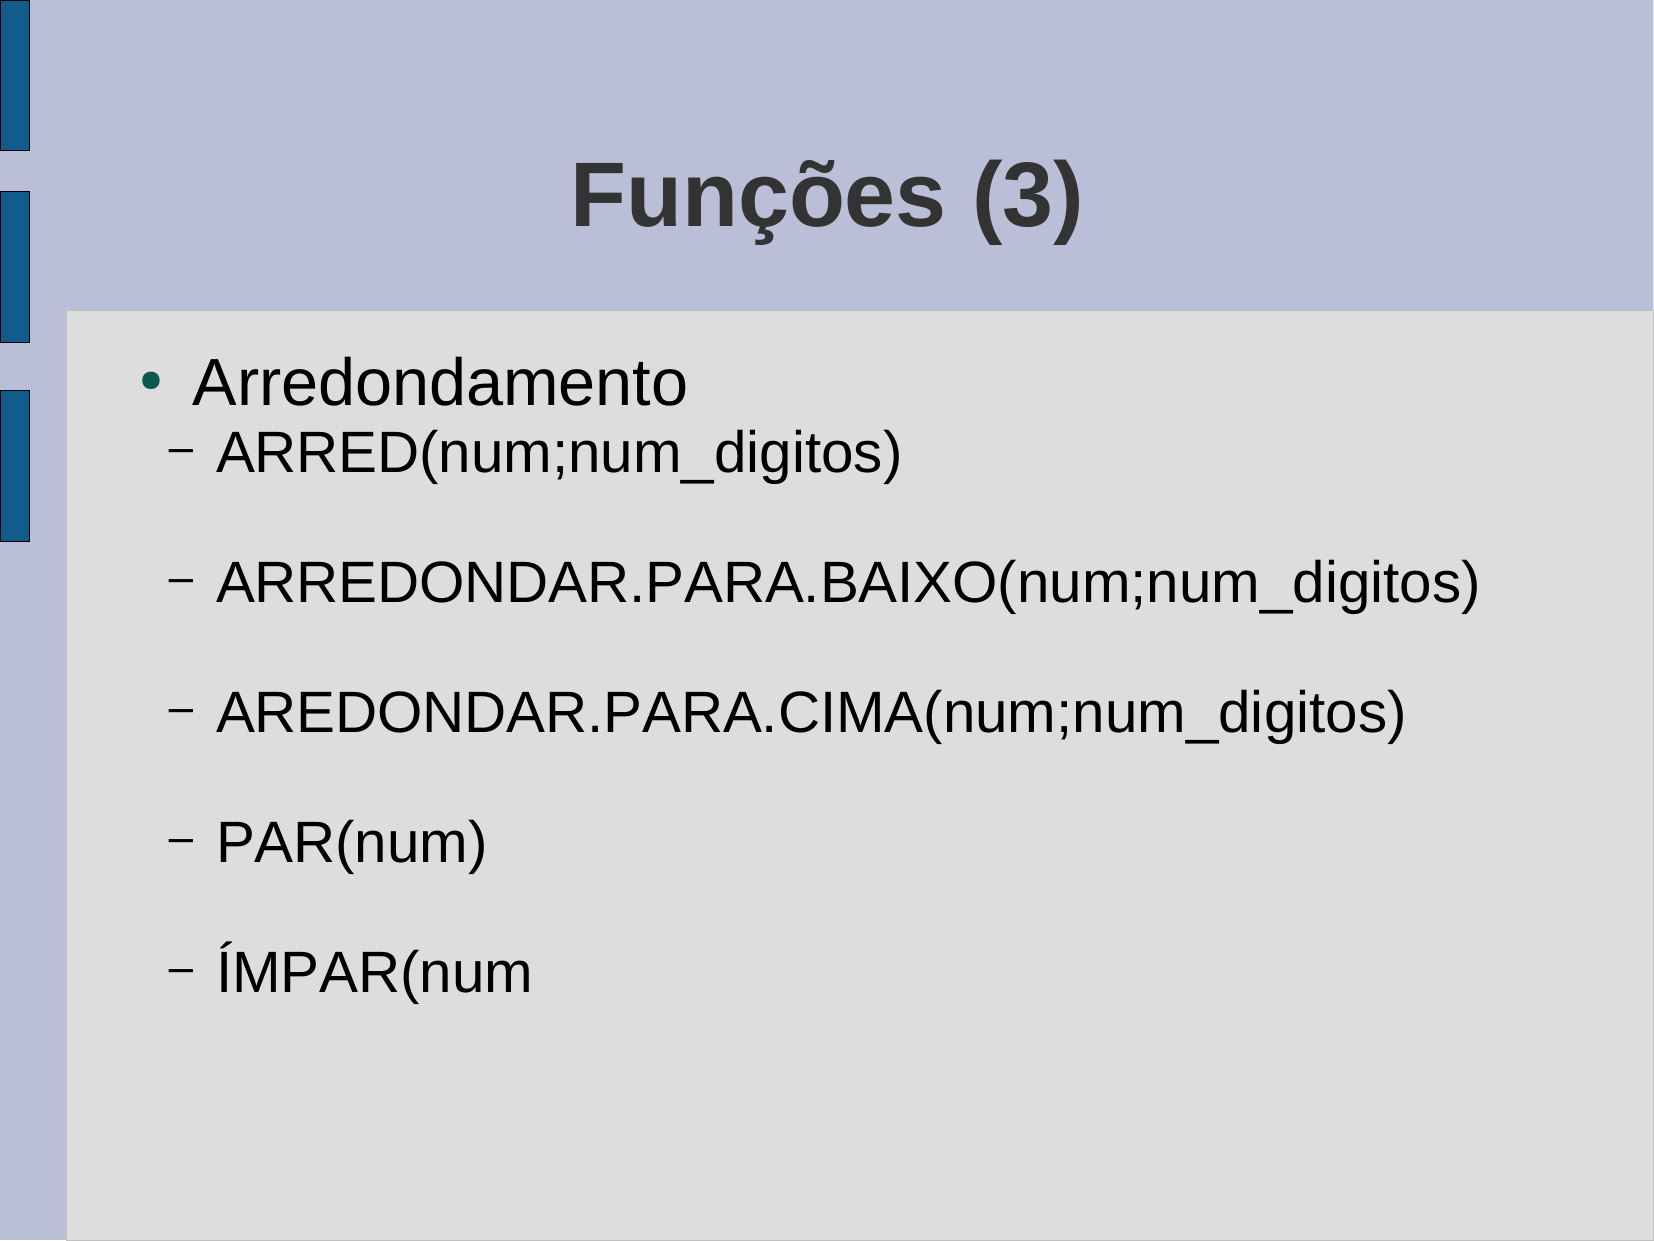

# Funções (3)
Arredondamento
ARRED(num;num_digitos)
ARREDONDAR.PARA.BAIXO(num;num_digitos)
AREDONDAR.PARA.CIMA(num;num_digitos)
PAR(num)
ÍMPAR(num